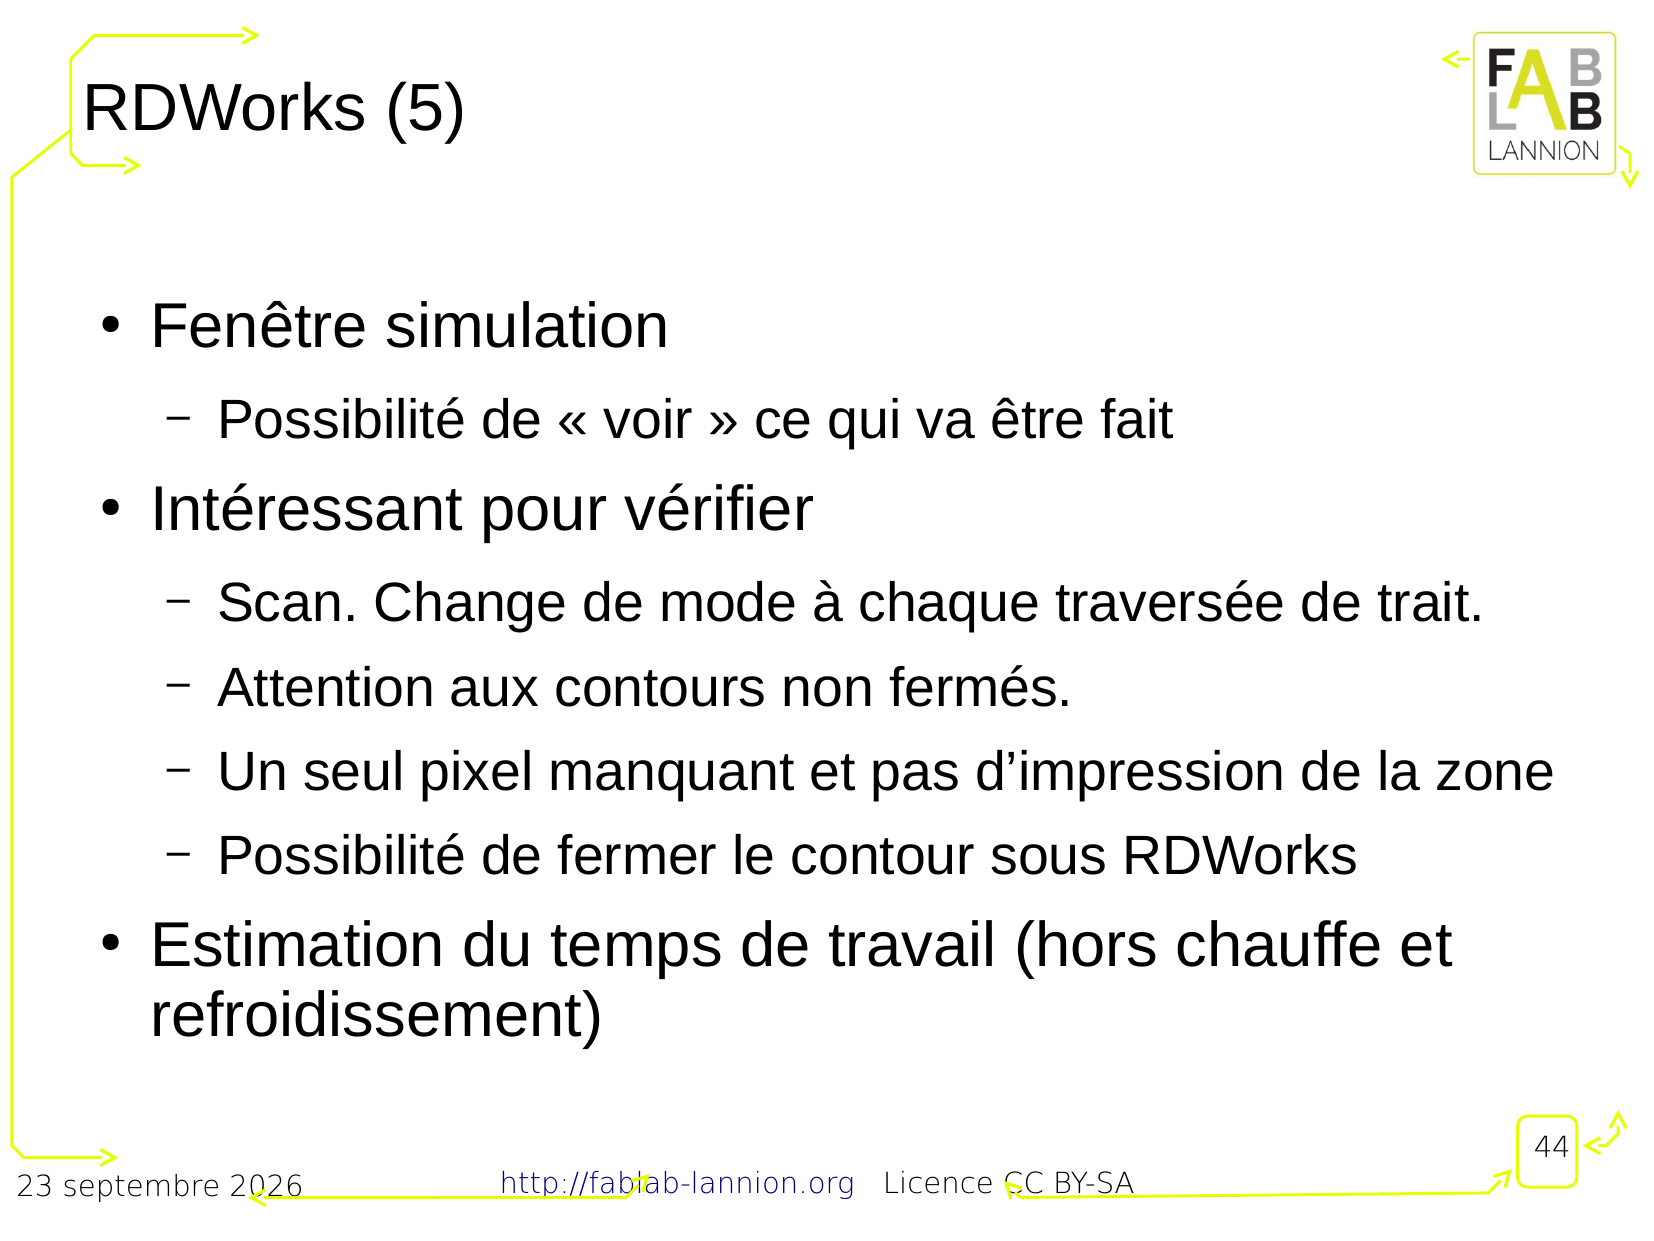

# RDWorks (5)
Fenêtre simulation
Possibilité de « voir » ce qui va être fait
Intéressant pour vérifier
Scan. Change de mode à chaque traversée de trait.
Attention aux contours non fermés.
Un seul pixel manquant et pas d’impression de la zone
Possibilité de fermer le contour sous RDWorks
Estimation du temps de travail (hors chauffe et refroidissement)
44